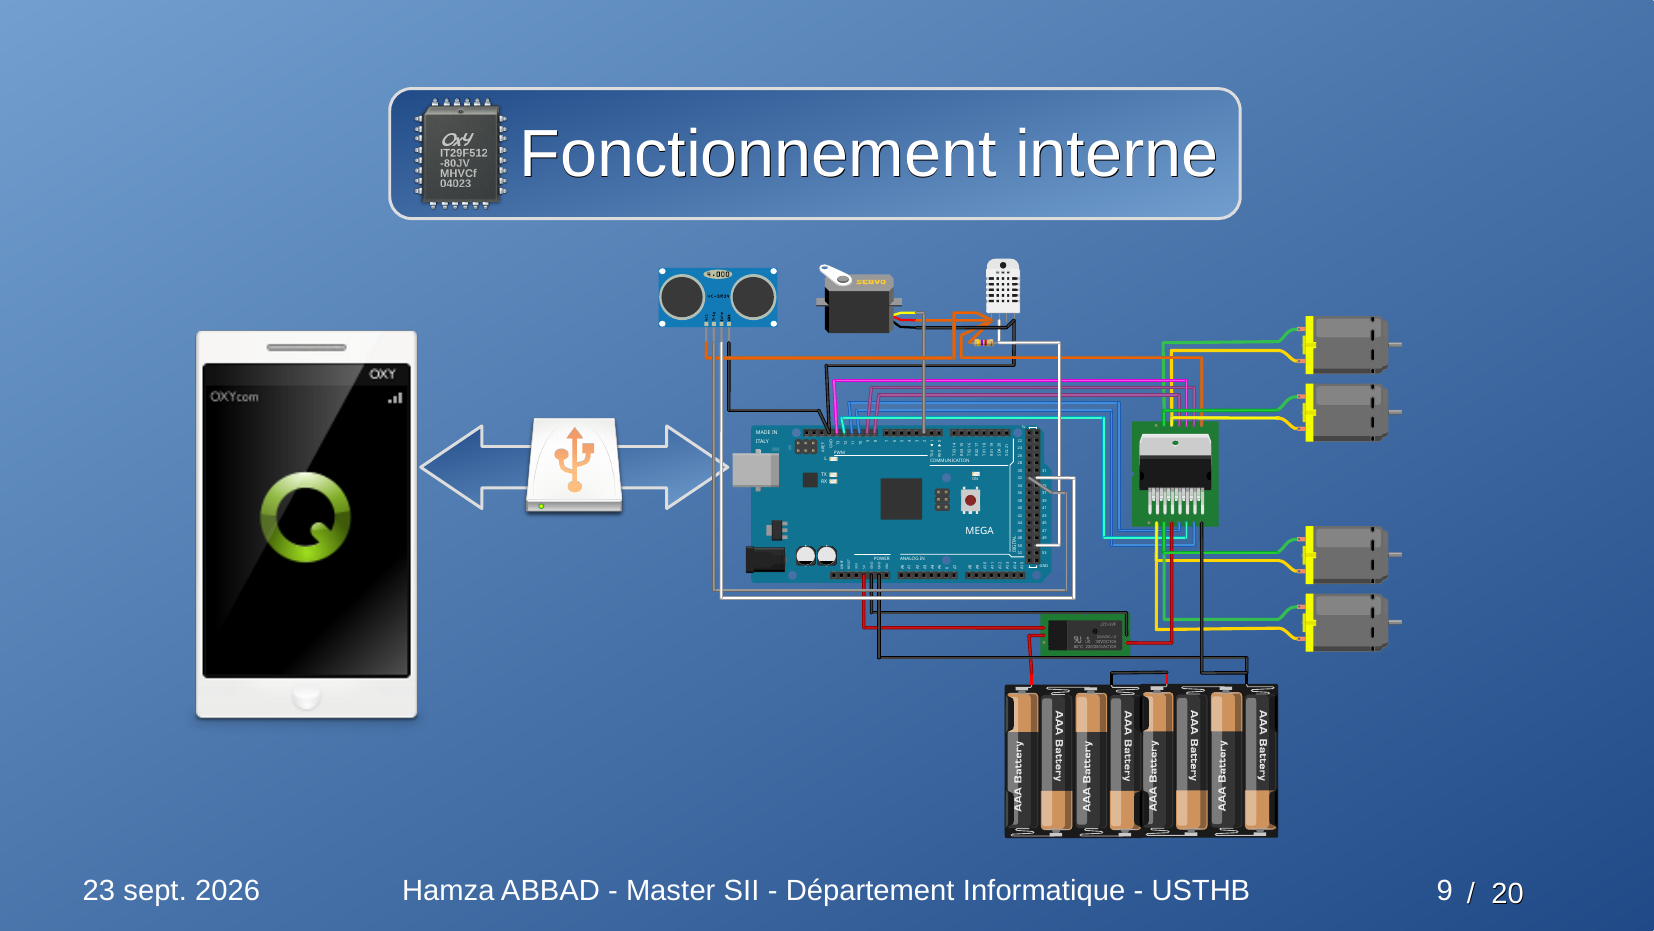

Fonctionnement interne
Hamza ABBAD - Master SII - Département Informatique - USTHB
9